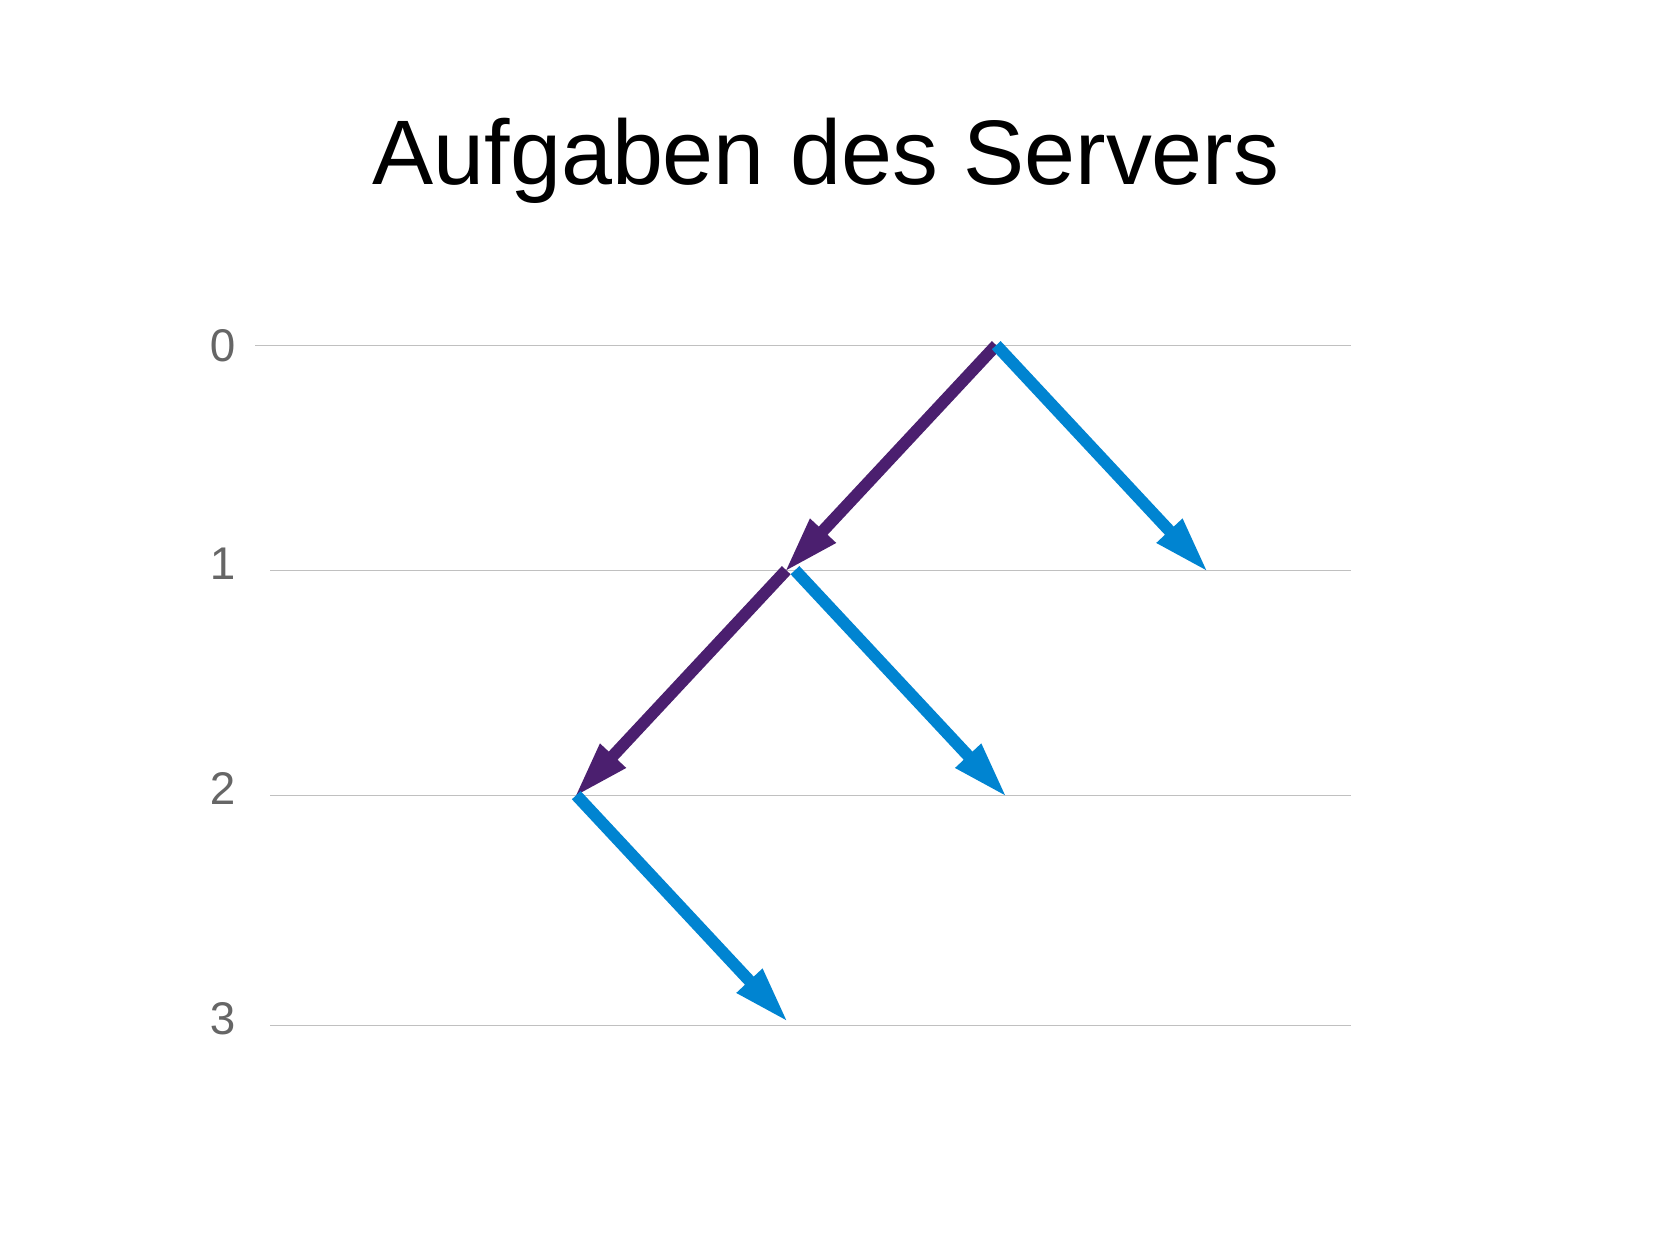

# Aufgaben des Servers
0
1
2
3